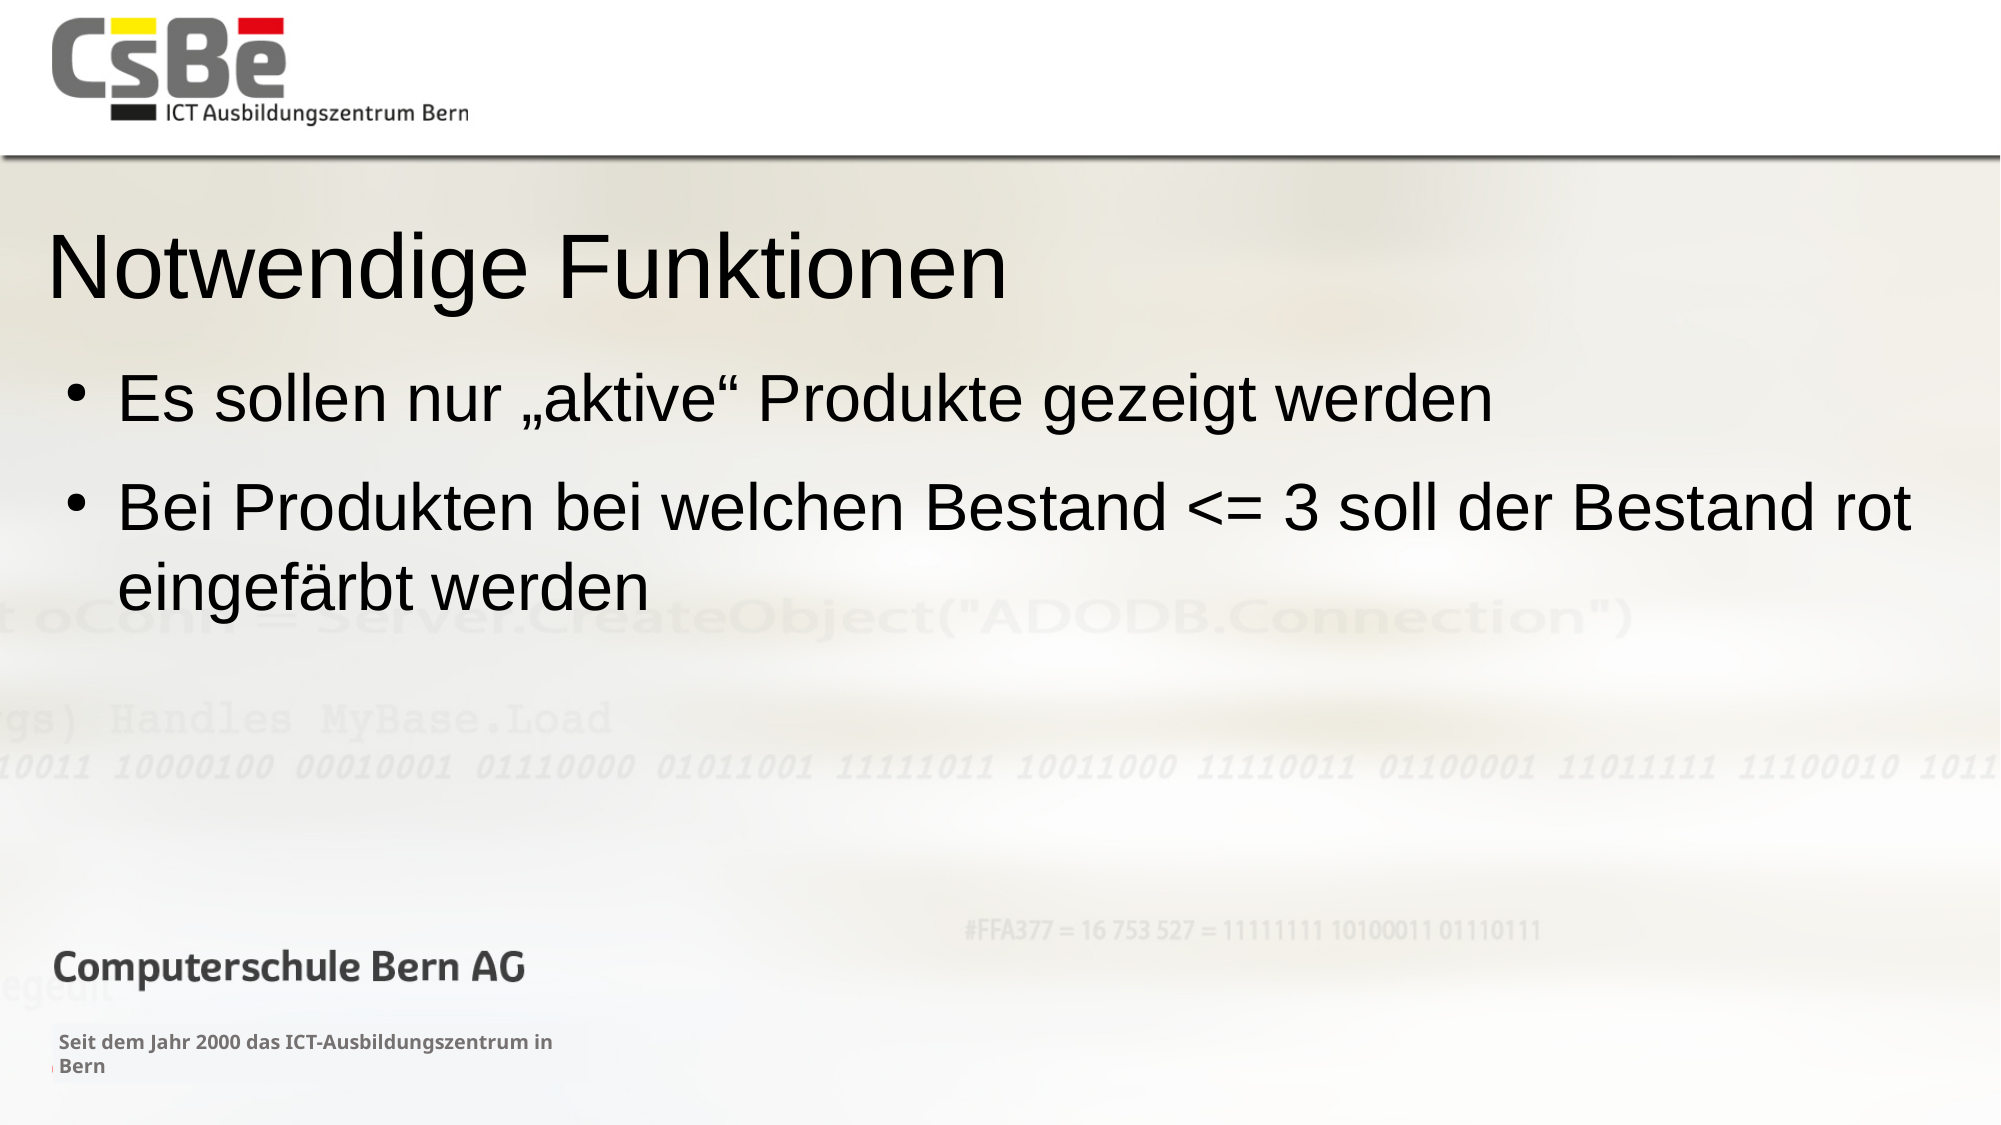

Notwendige Funktionen
# Es sollen nur „aktive“ Produkte gezeigt werden
Bei Produkten bei welchen Bestand <= 3 soll der Bestand rot eingefärbt werden